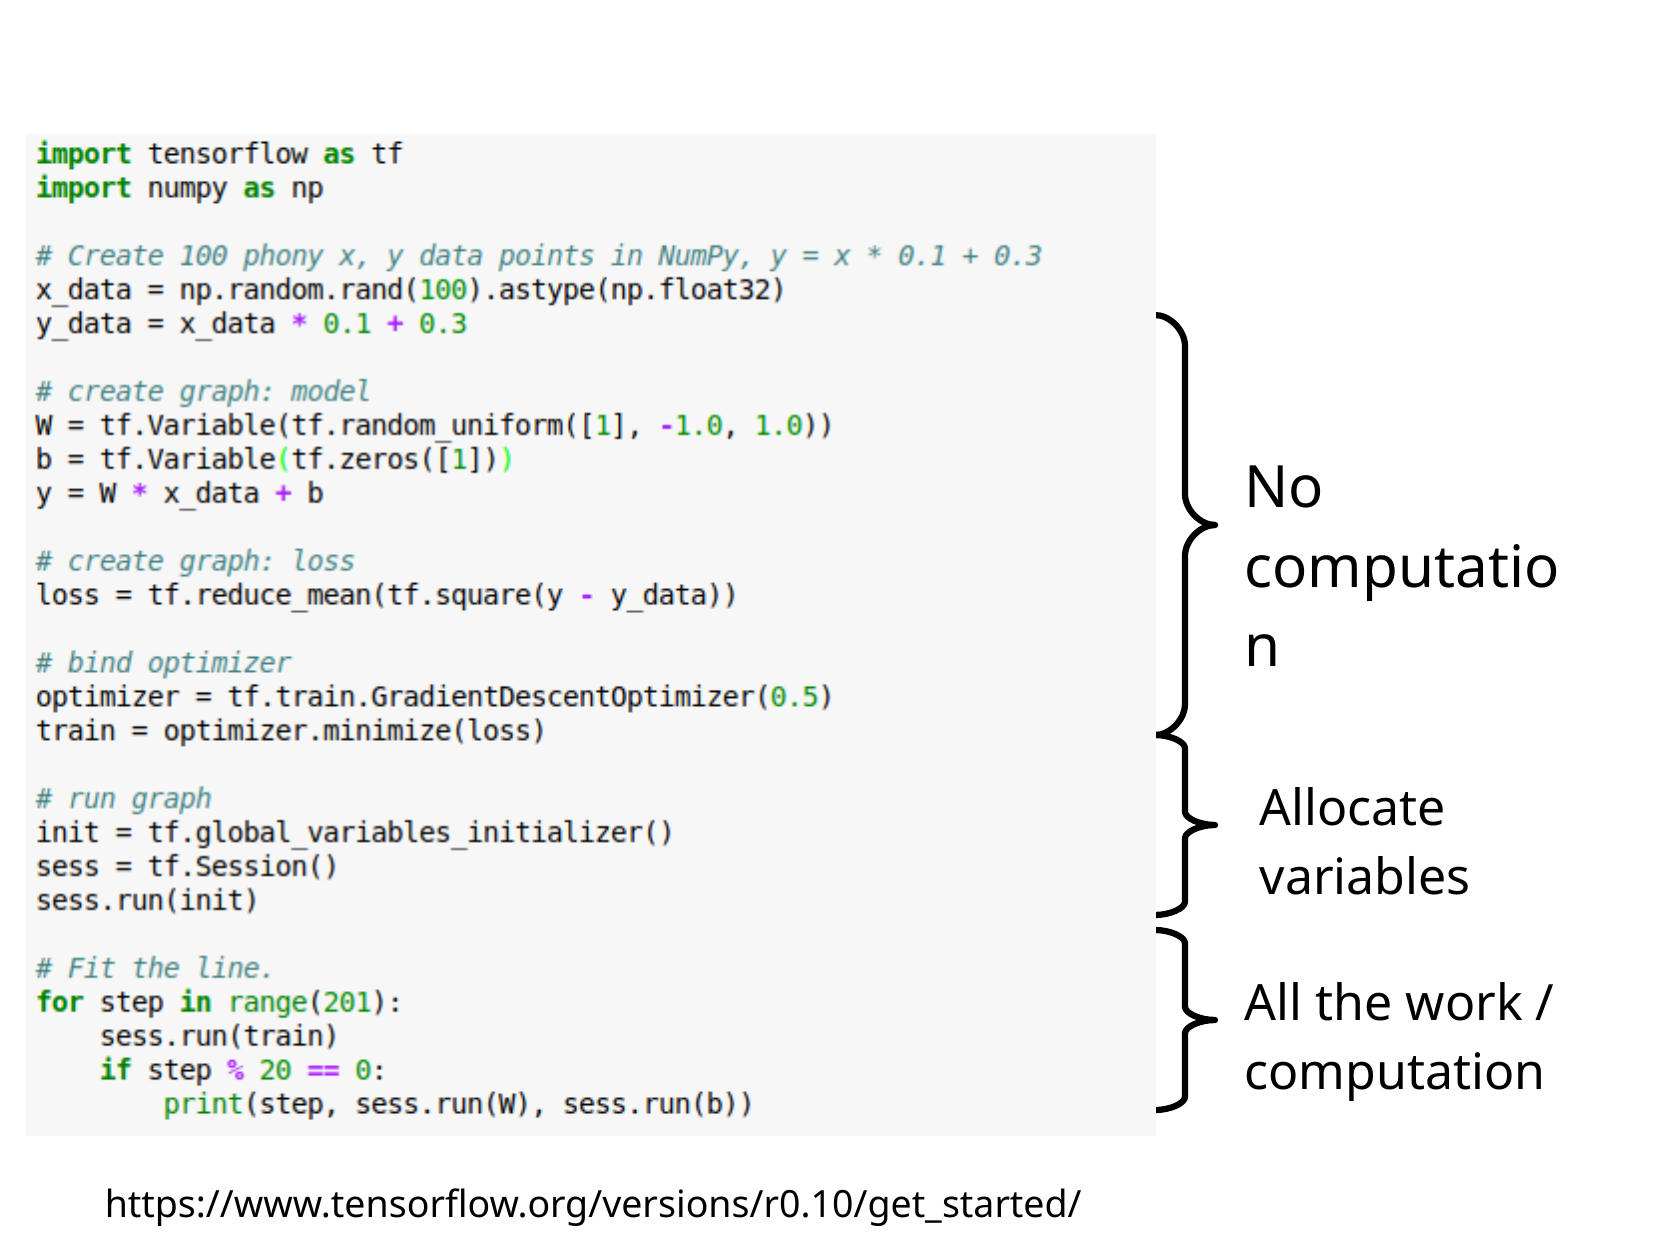

#
No computation
Allocate variables
All the work / computation
https://www.tensorflow.org/versions/r0.10/get_started/